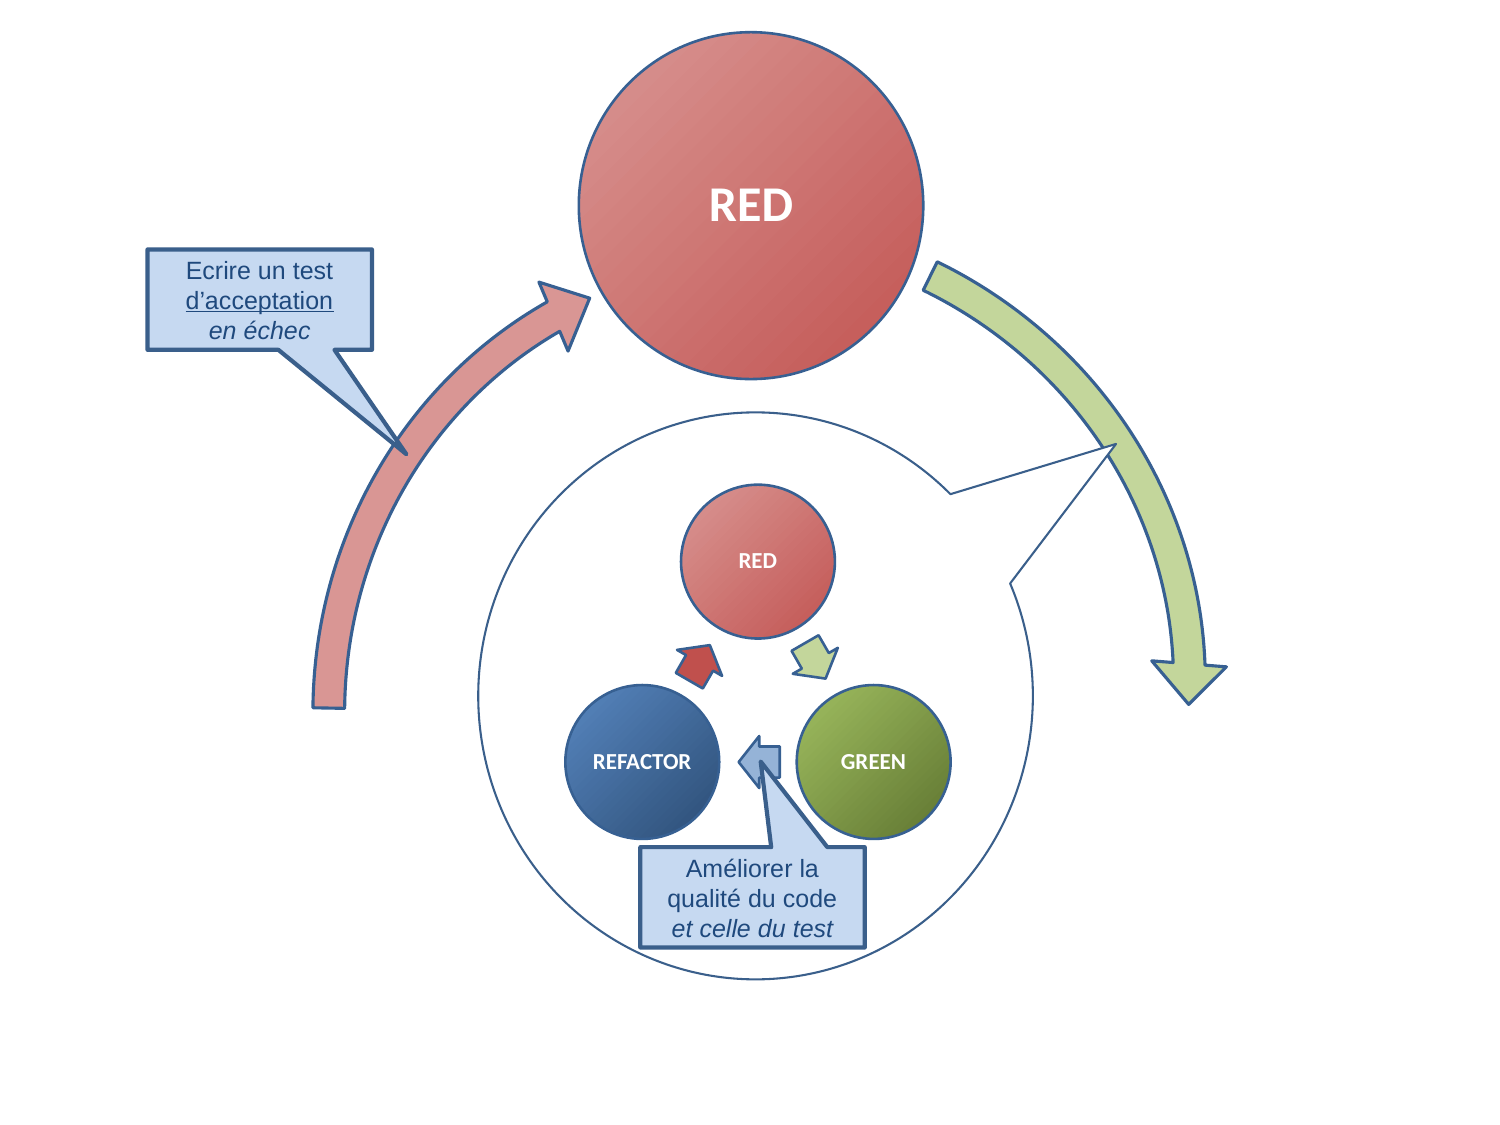

RED
Ecrire un test
d’acceptation
en échec
RED
REFACTOR
GREEN
Améliorer la qualité du code
et celle du test